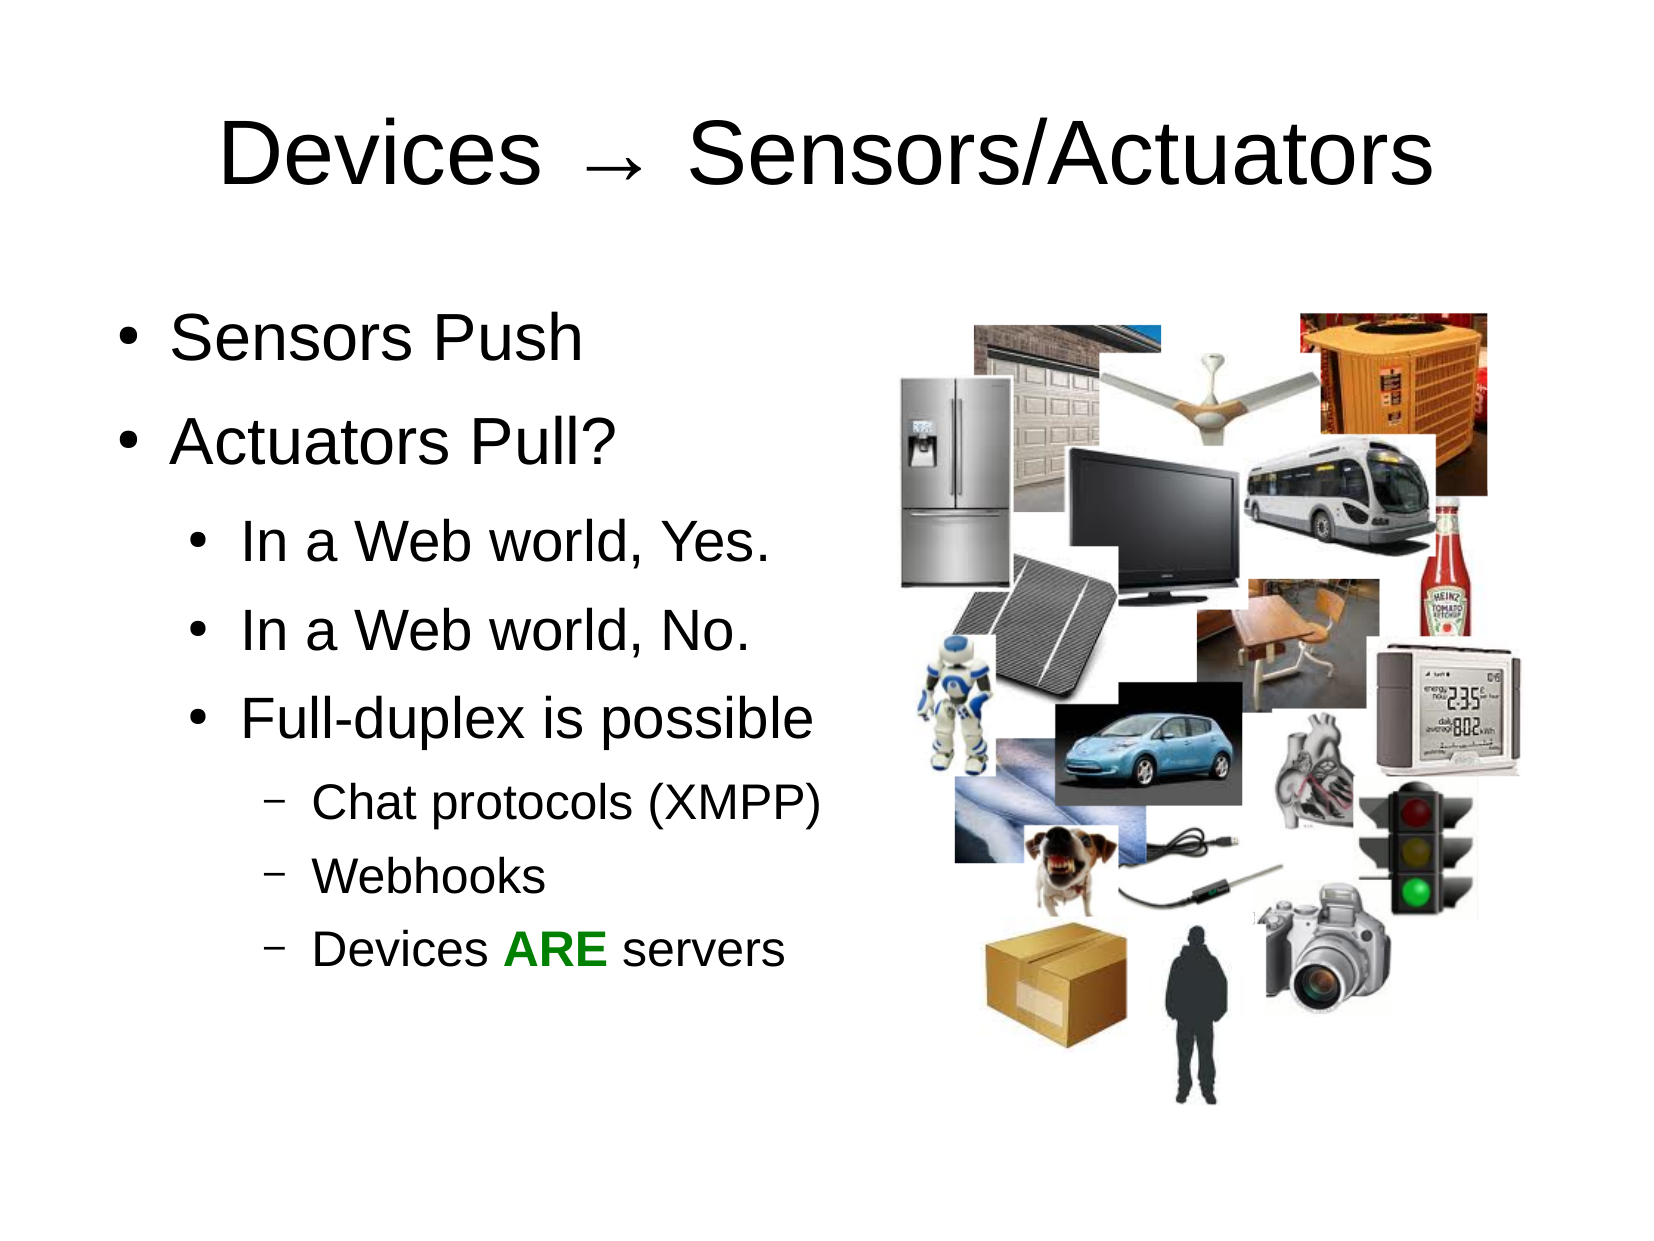

# Devices → Sensors/Actuators
Sensors Push
Actuators Pull?
In a Web world, Yes.
In a Web world, No.
Full-duplex is possible
Chat protocols (XMPP)
Webhooks
Devices ARE servers